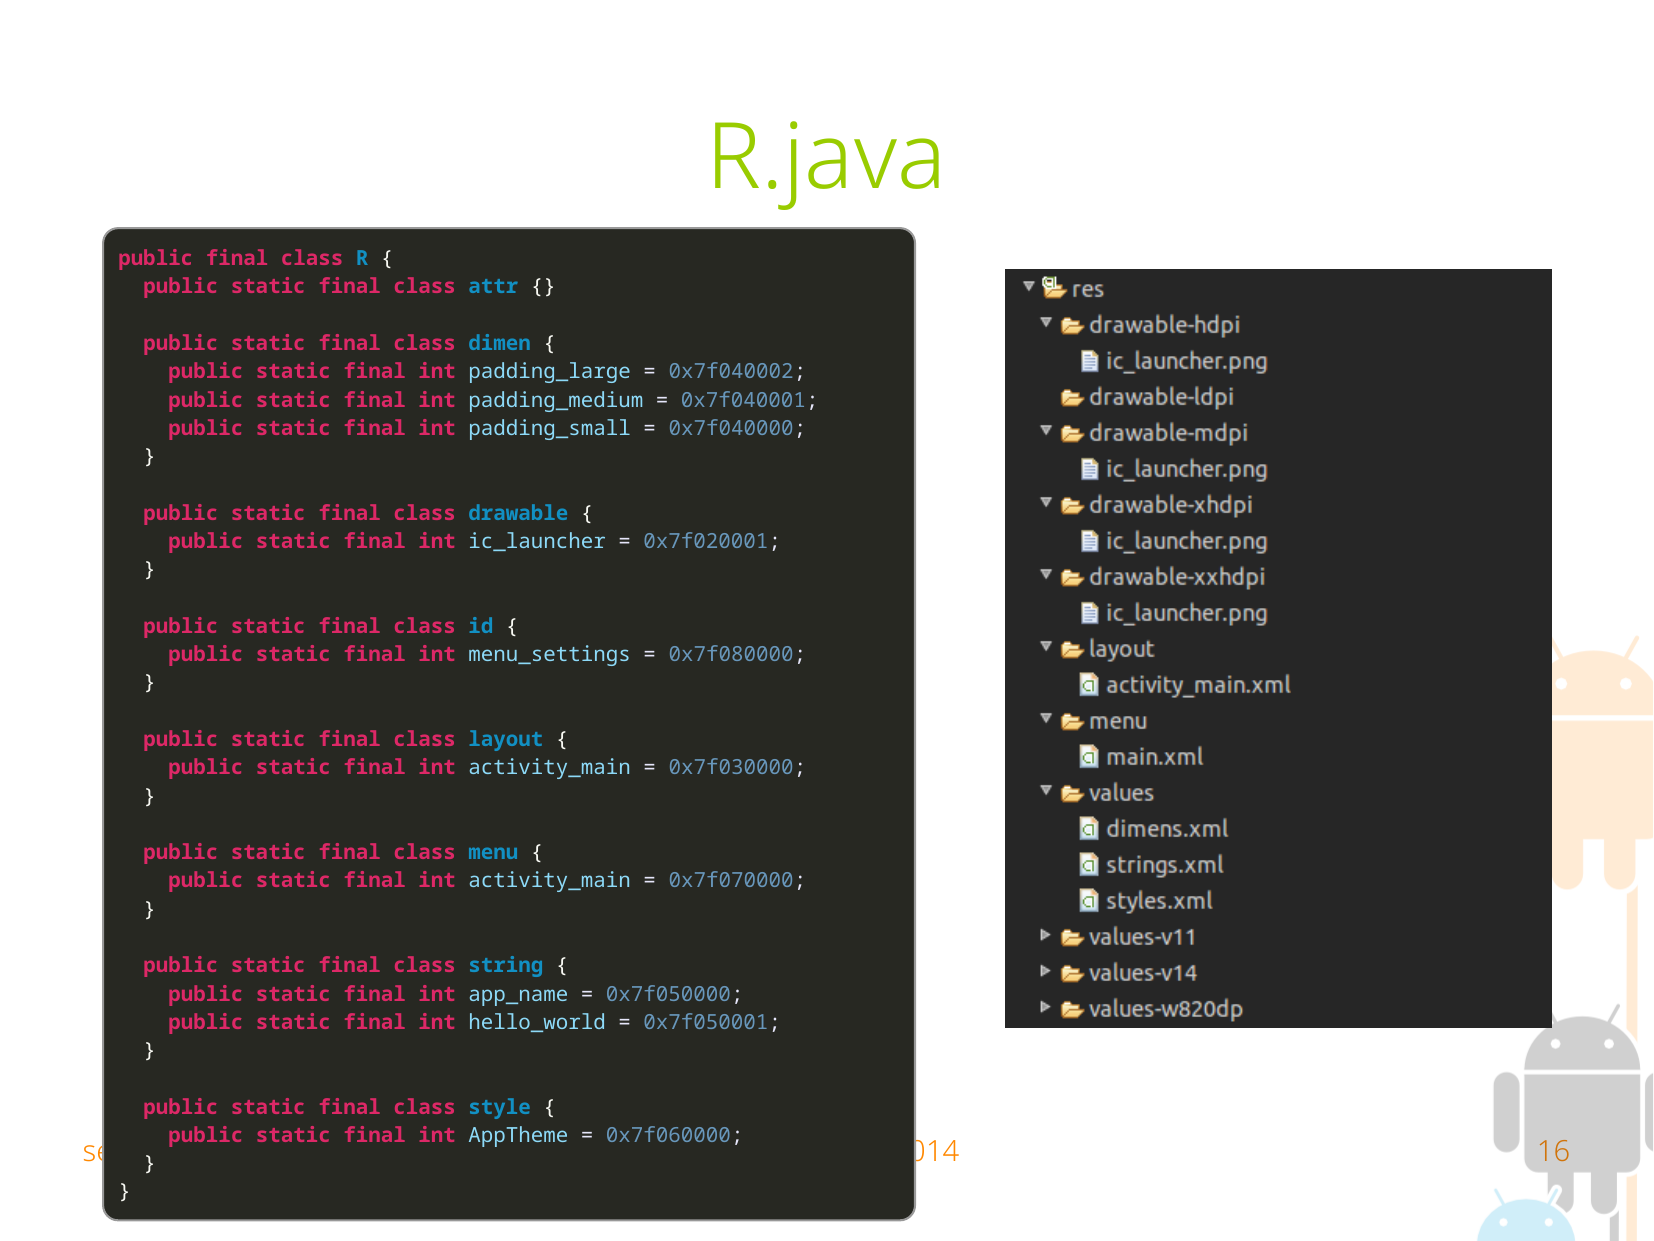

# R.java
public final class R {
 public static final class attr {}
 public static final class dimen {
 public static final int padding_large = 0x7f040002;
 public static final int padding_medium = 0x7f040001;
 public static final int padding_small = 0x7f040000;
 }
 public static final class drawable {
 public static final int ic_launcher = 0x7f020001;
 }
 public static final class id {
 public static final int menu_settings = 0x7f080000;
 }
 public static final class layout {
 public static final int activity_main = 0x7f030000;
 }
 public static final class menu {
 public static final int activity_main = 0x7f070000;
 }
 public static final class string {
 public static final int app_name = 0x7f050000;
 public static final int hello_world = 0x7f050001;
 }
 public static final class style {
 public static final int AppTheme = 0x7f060000;
 }
}
session sept 2016
Yann Caron (c) 2014
16